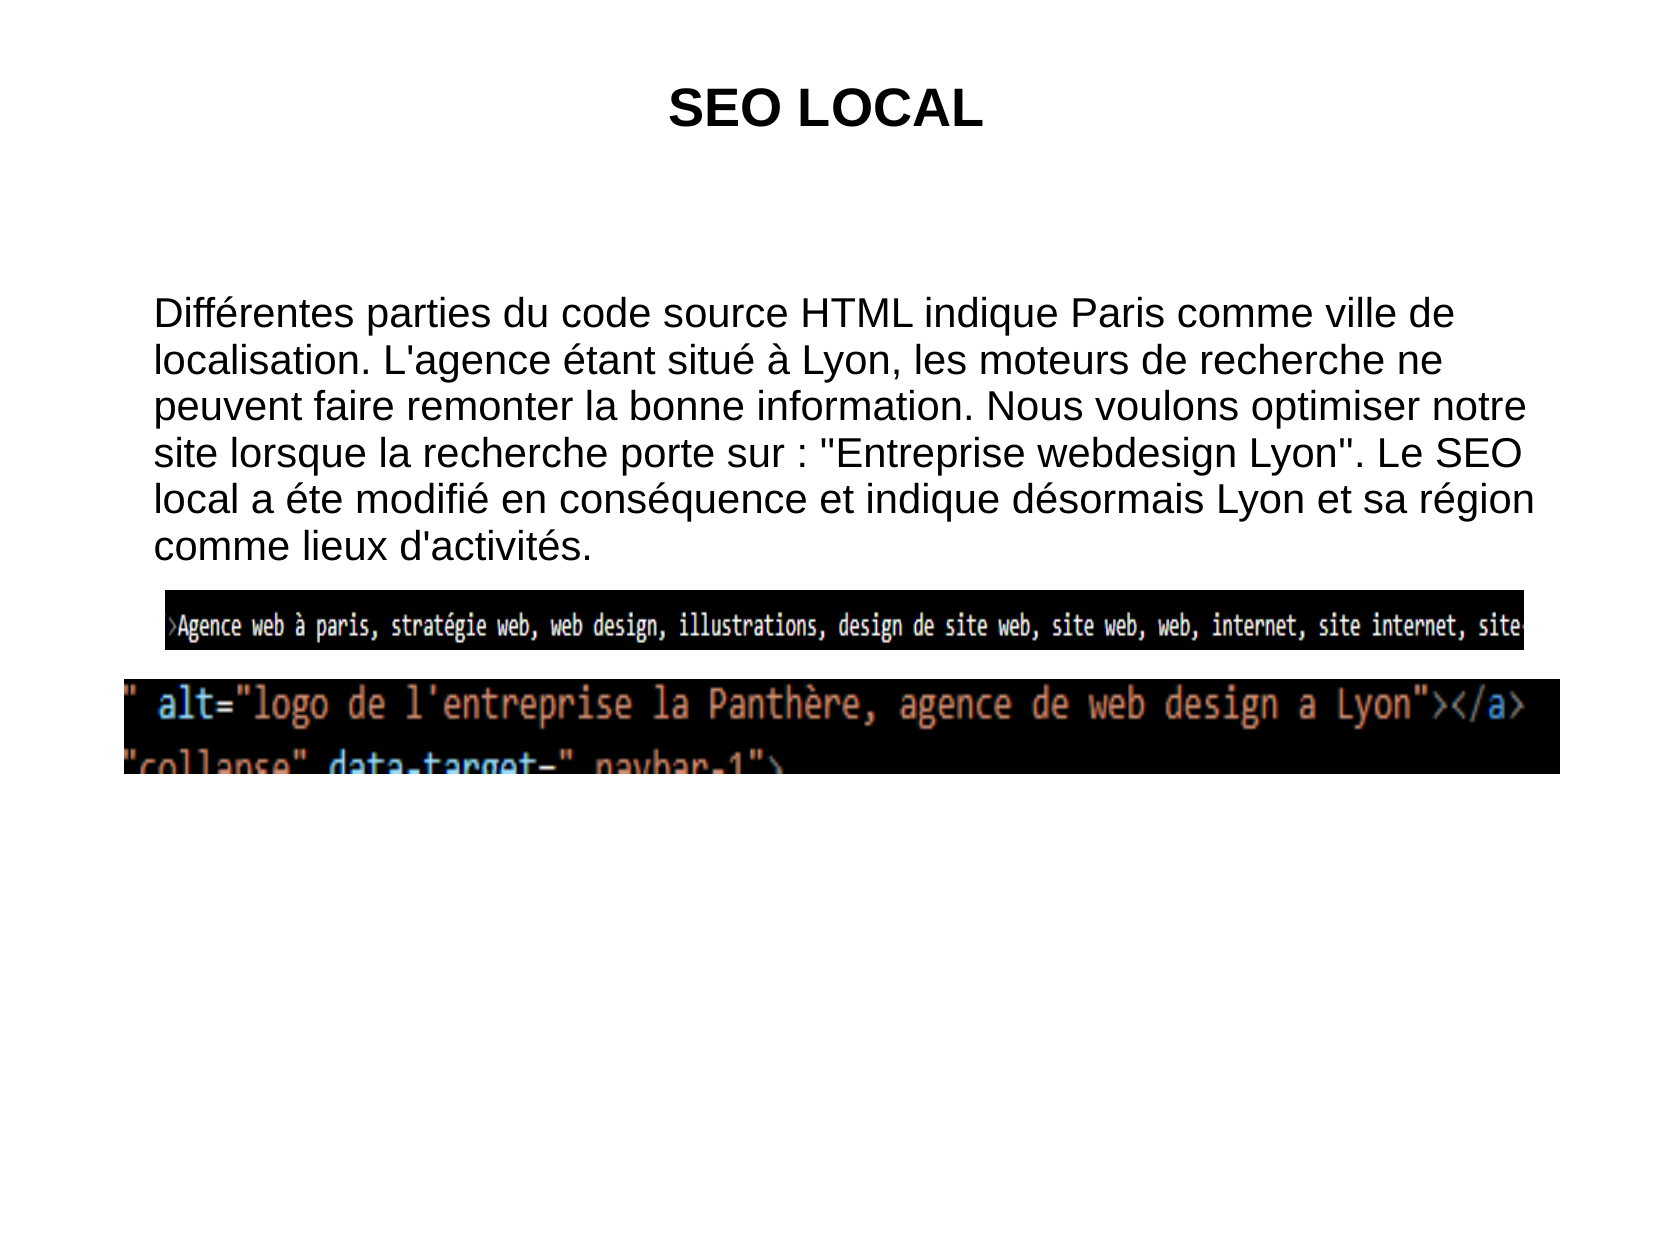

# SEO LOCAL
Différentes parties du code source HTML indique Paris comme ville de localisation. L'agence étant situé à Lyon, les moteurs de recherche ne peuvent faire remonter la bonne information. Nous voulons optimiser notre site lorsque la recherche porte sur : ''Entreprise webdesign Lyon''. Le SEO local a éte modifié en conséquence et indique désormais Lyon et sa région comme lieux d'activités.